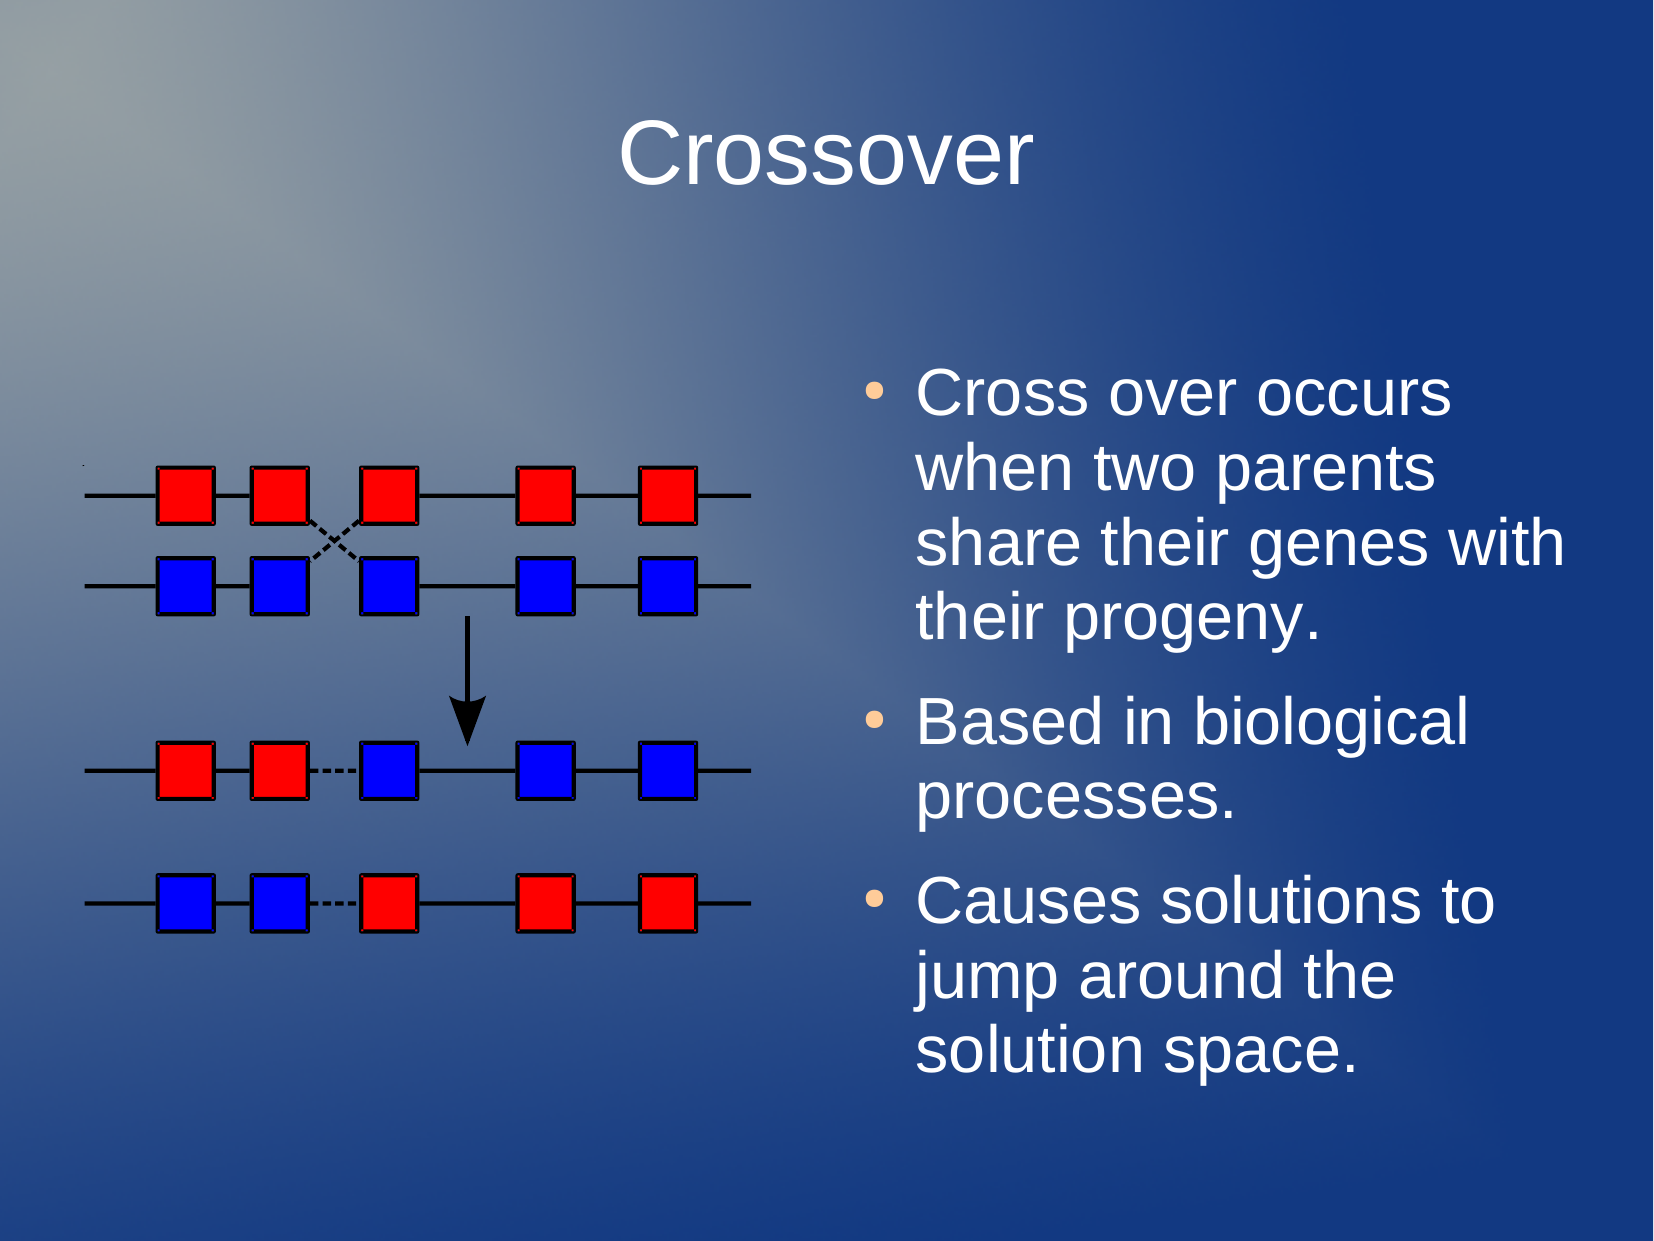

# Crossover
Cross over occurs when two parents share their genes with their progeny.
Based in biological processes.
Causes solutions to jump around the solution space.